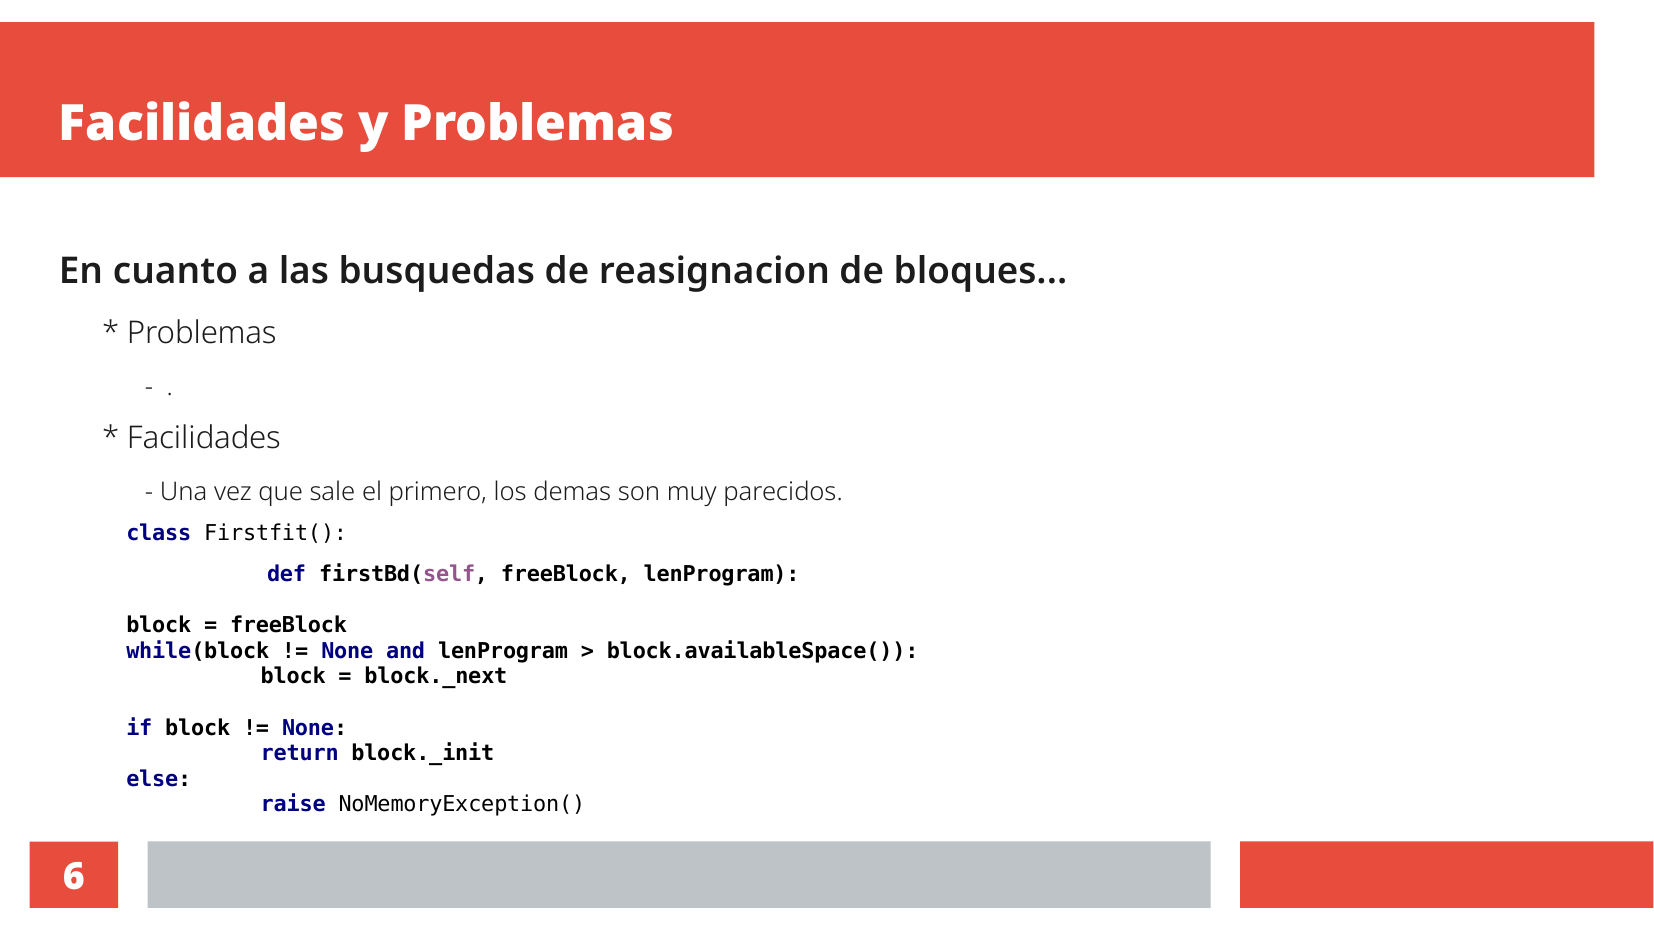

# Facilidades y Problemas
En cuanto a las busquedas de reasignacion de bloques...
* Problemas
- .
* Facilidades
- Una vez que sale el primero, los demas son muy parecidos.
 		class Firstfit():
 def firstBd(self, freeBlock, lenProgram):
 				block = freeBlock
 				while(block != None and lenProgram > block.availableSpace()):
 				block = block._next
 				if block != None:
 				return block._init
 				else:
 				raise NoMemoryException()
6